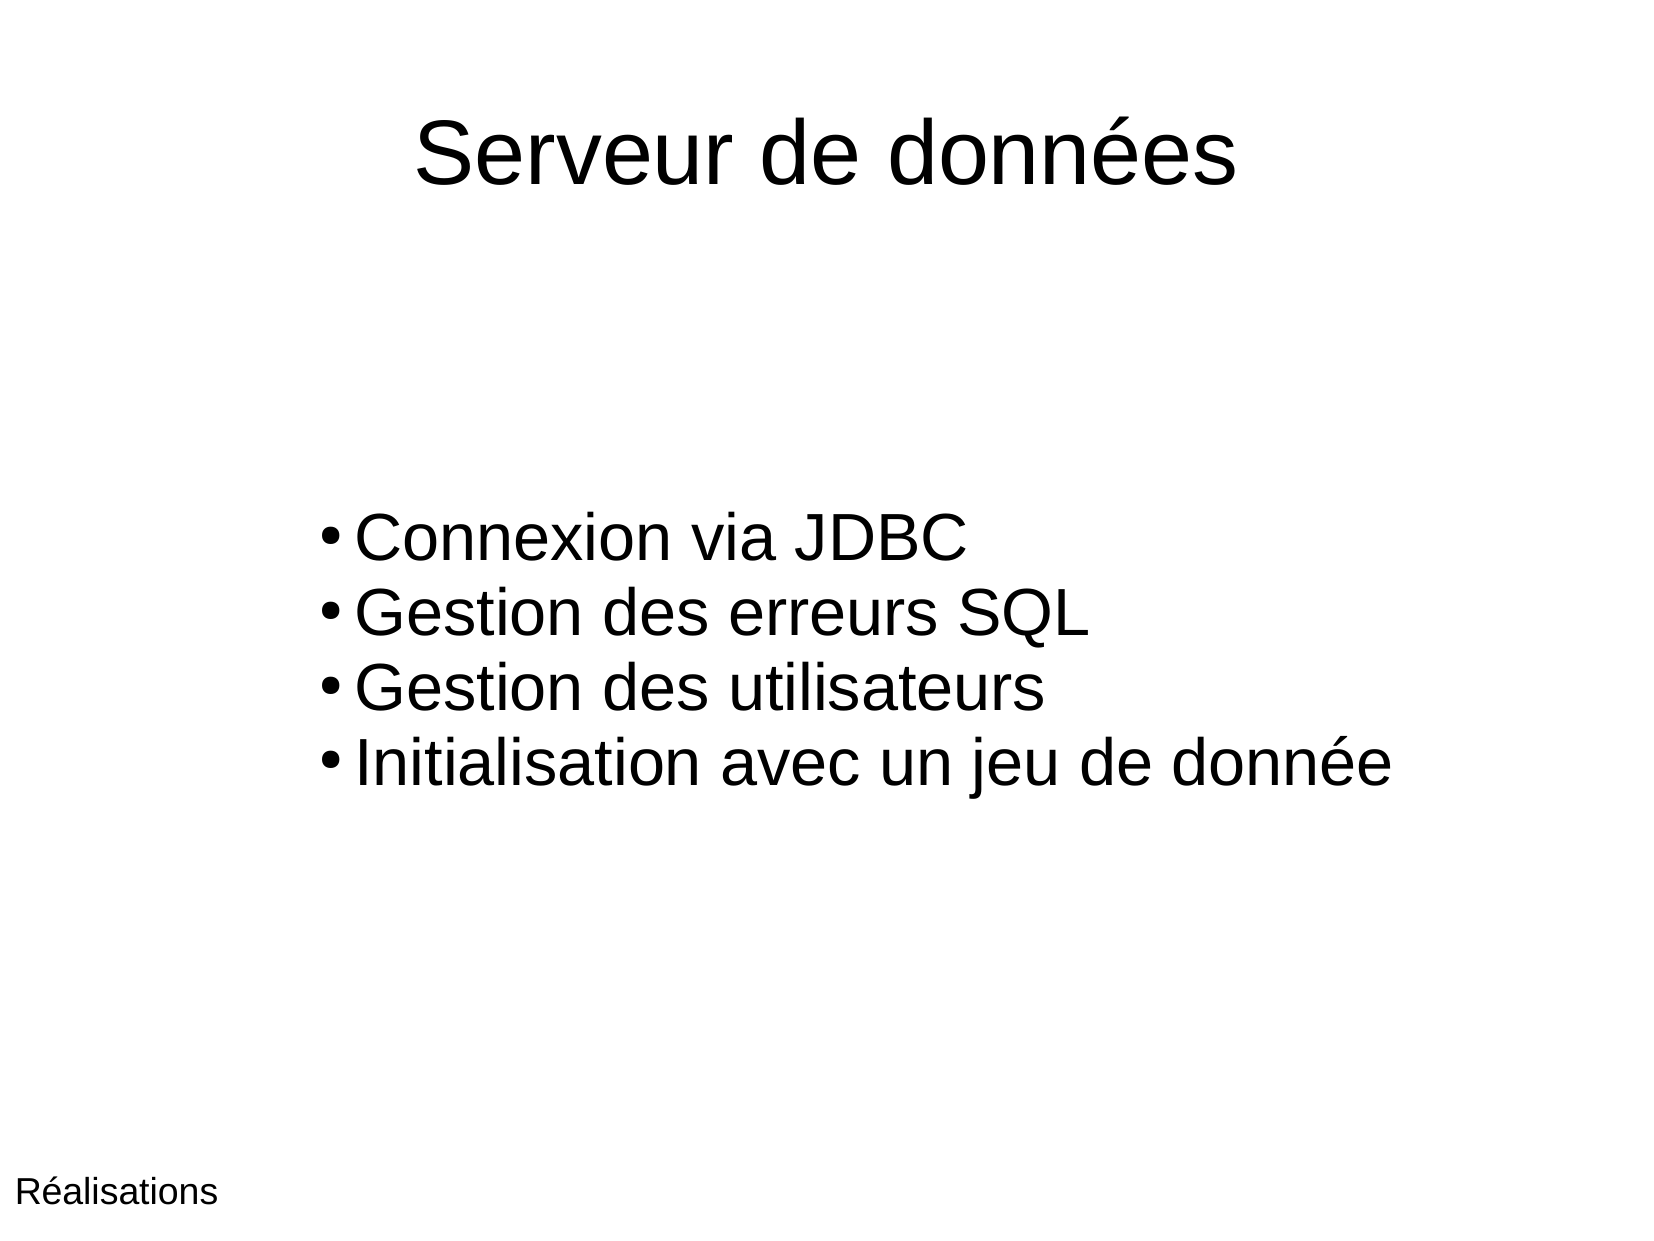

Serveur de données
# Connexion via JDBC
Gestion des erreurs SQL
Gestion des utilisateurs
Initialisation avec un jeu de donnée
Réalisations